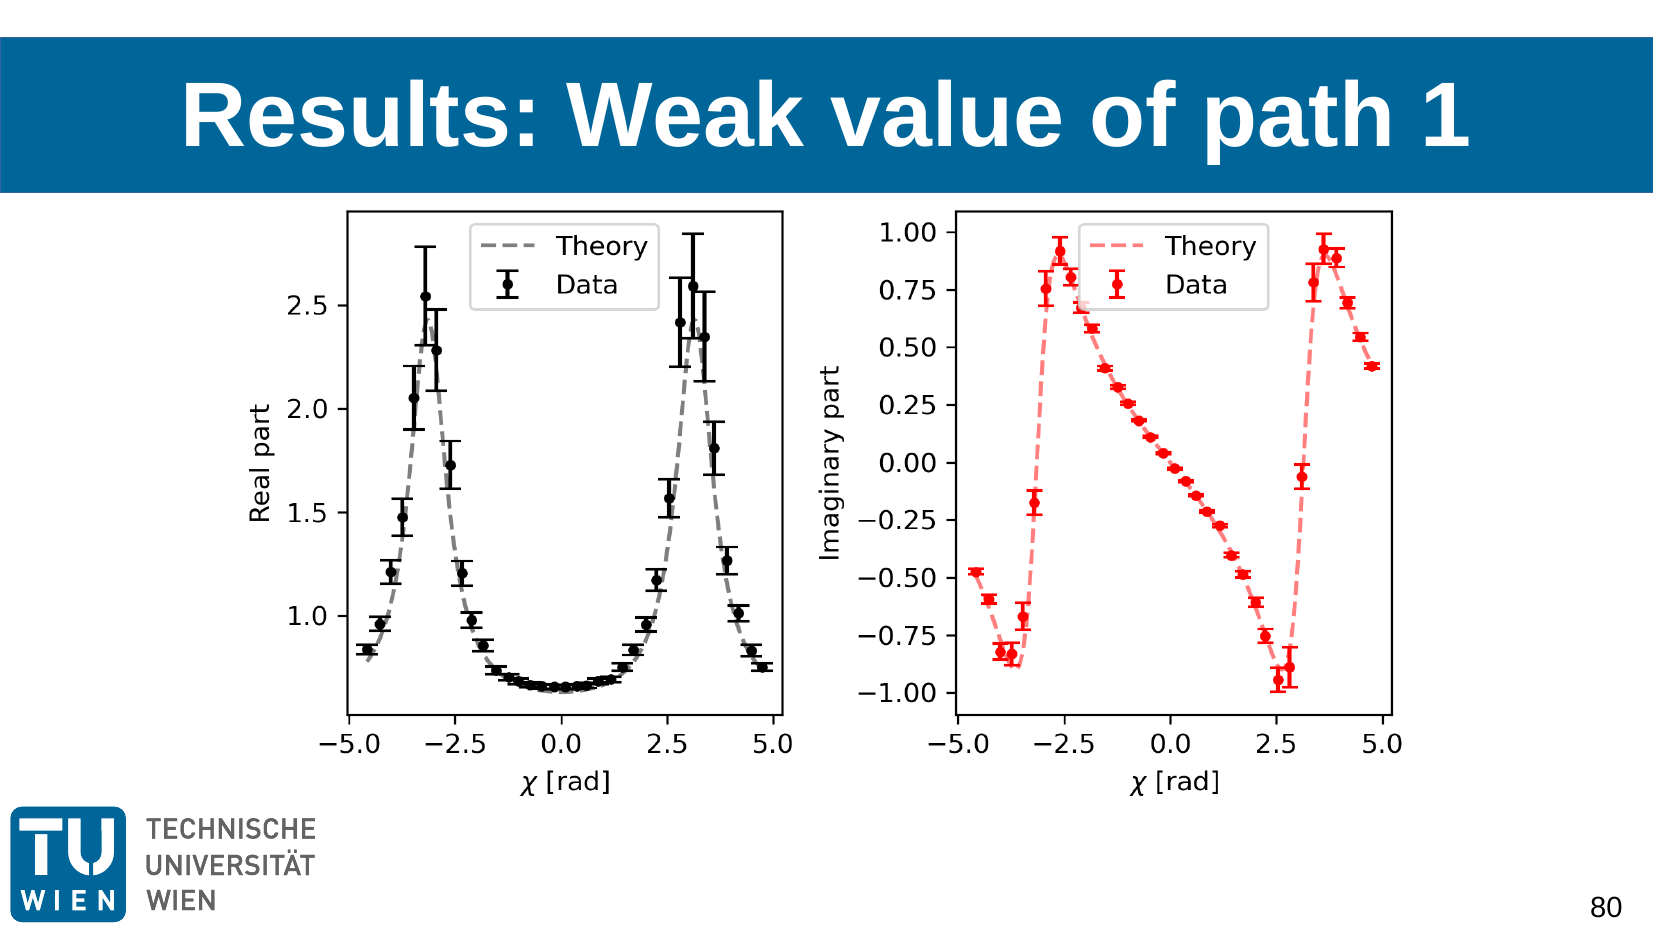

# Results: Weak value of path 1